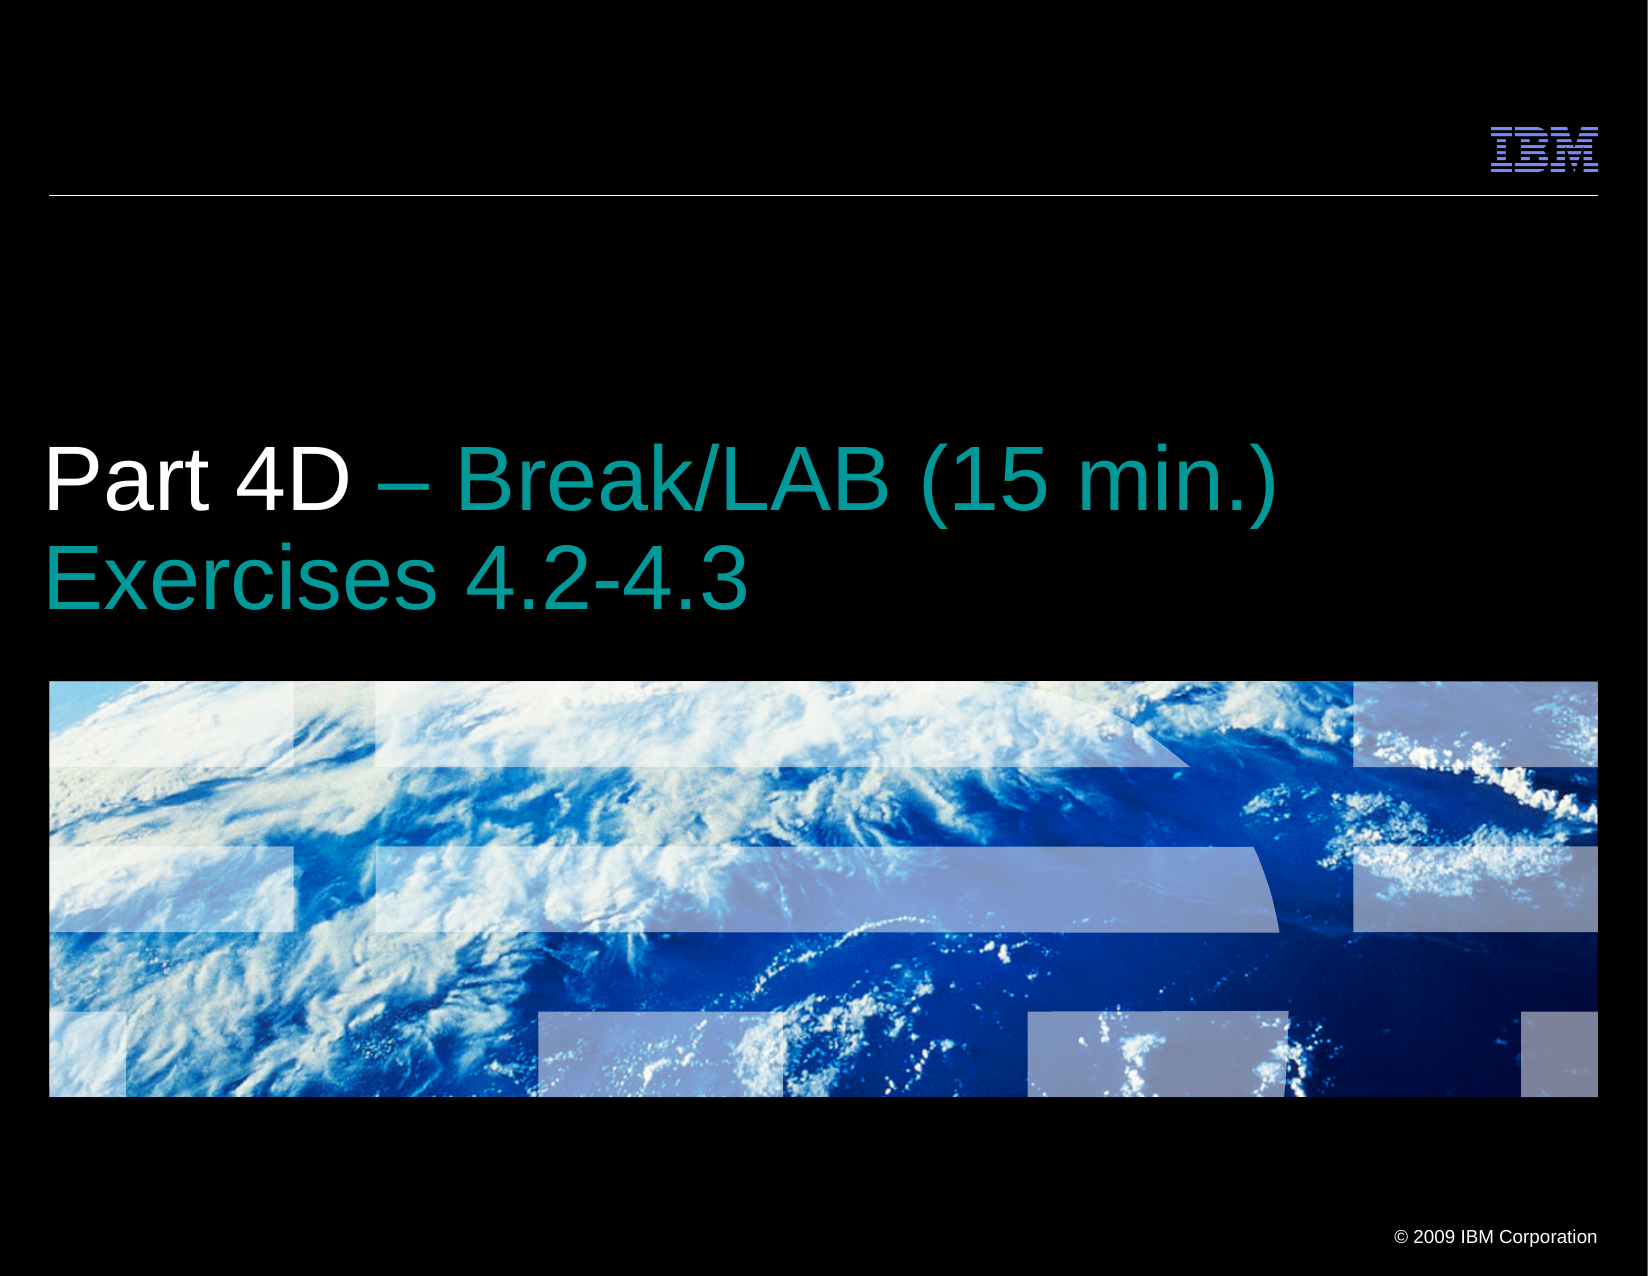

# Part 4D – Break/LAB (15 min.) Exercises 4.2-4.3